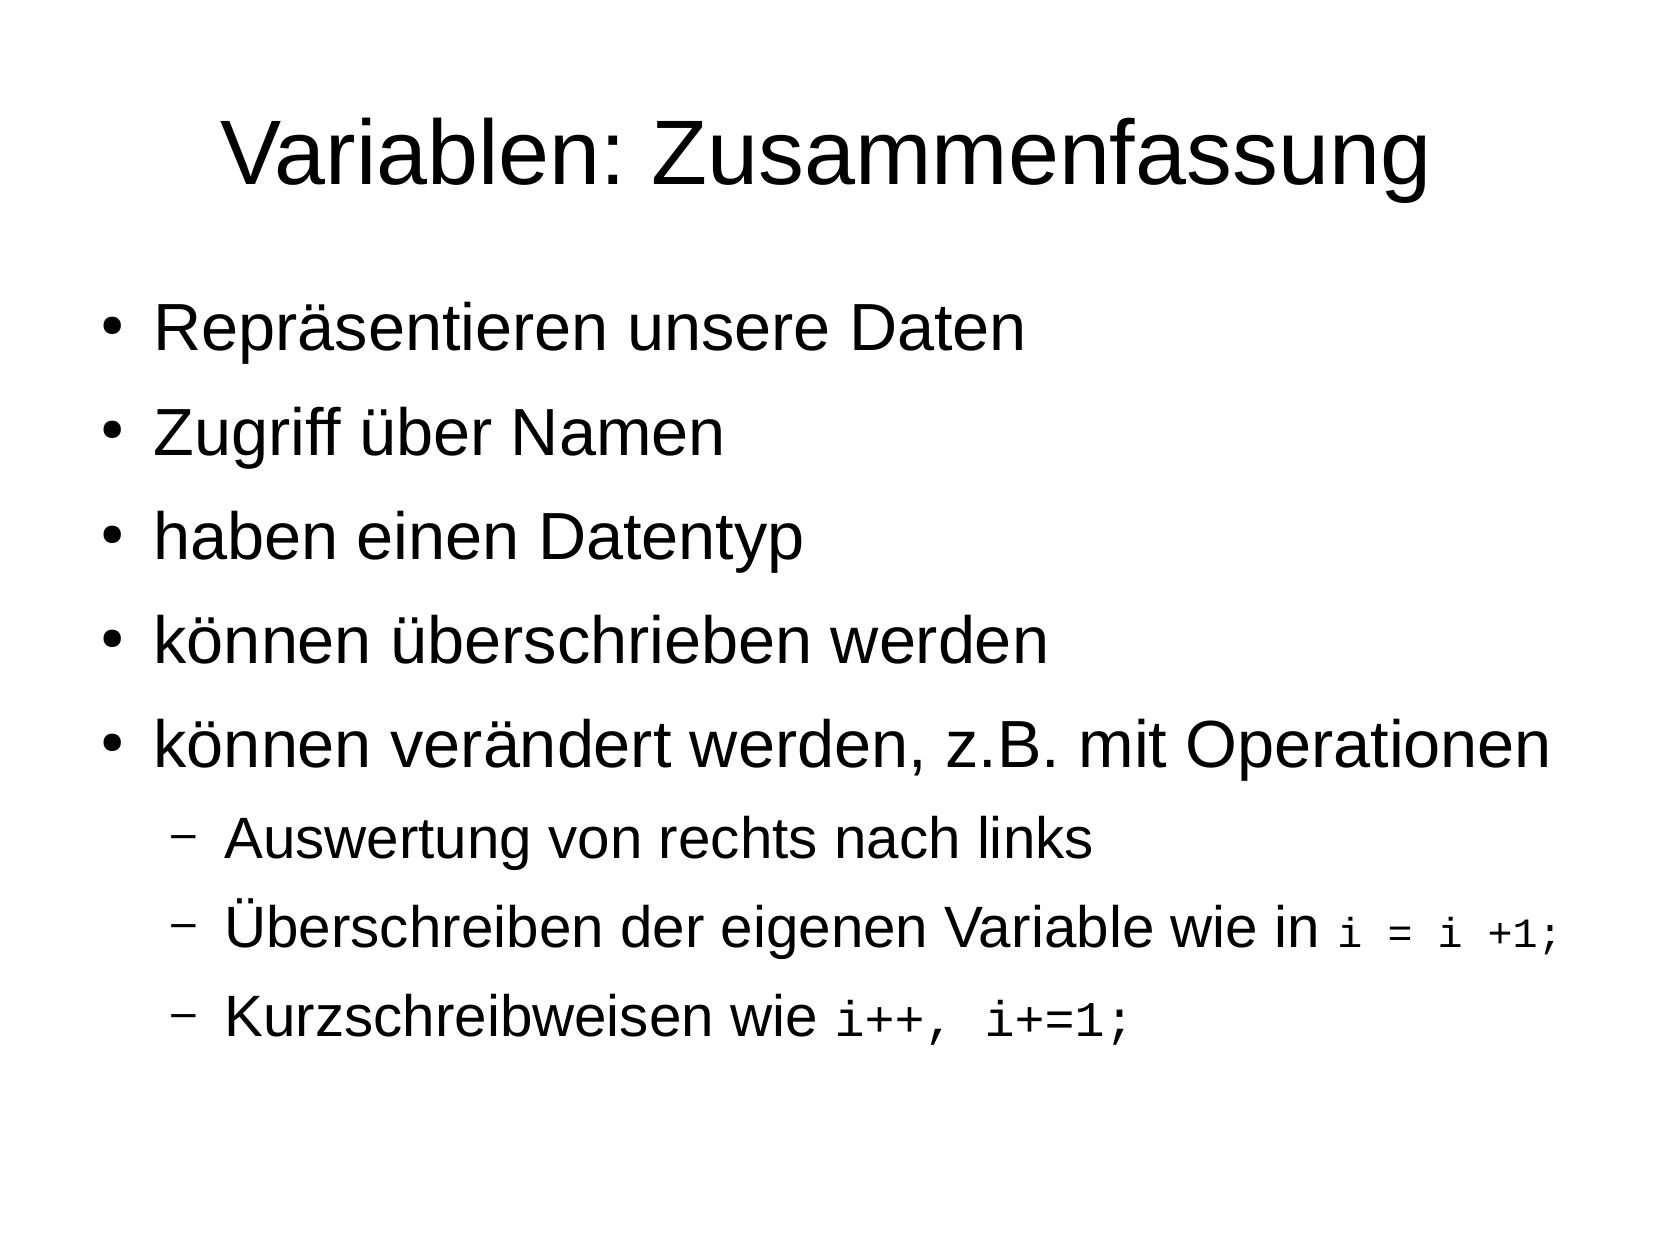

# Variablen: Zusammenfassung
Repräsentieren unsere Daten
Zugriff über Namen
haben einen Datentyp
können überschrieben werden
können verändert werden, z.B. mit Operationen
Auswertung von rechts nach links
Überschreiben der eigenen Variable wie in i = i +1;
Kurzschreibweisen wie i++, i+=1;